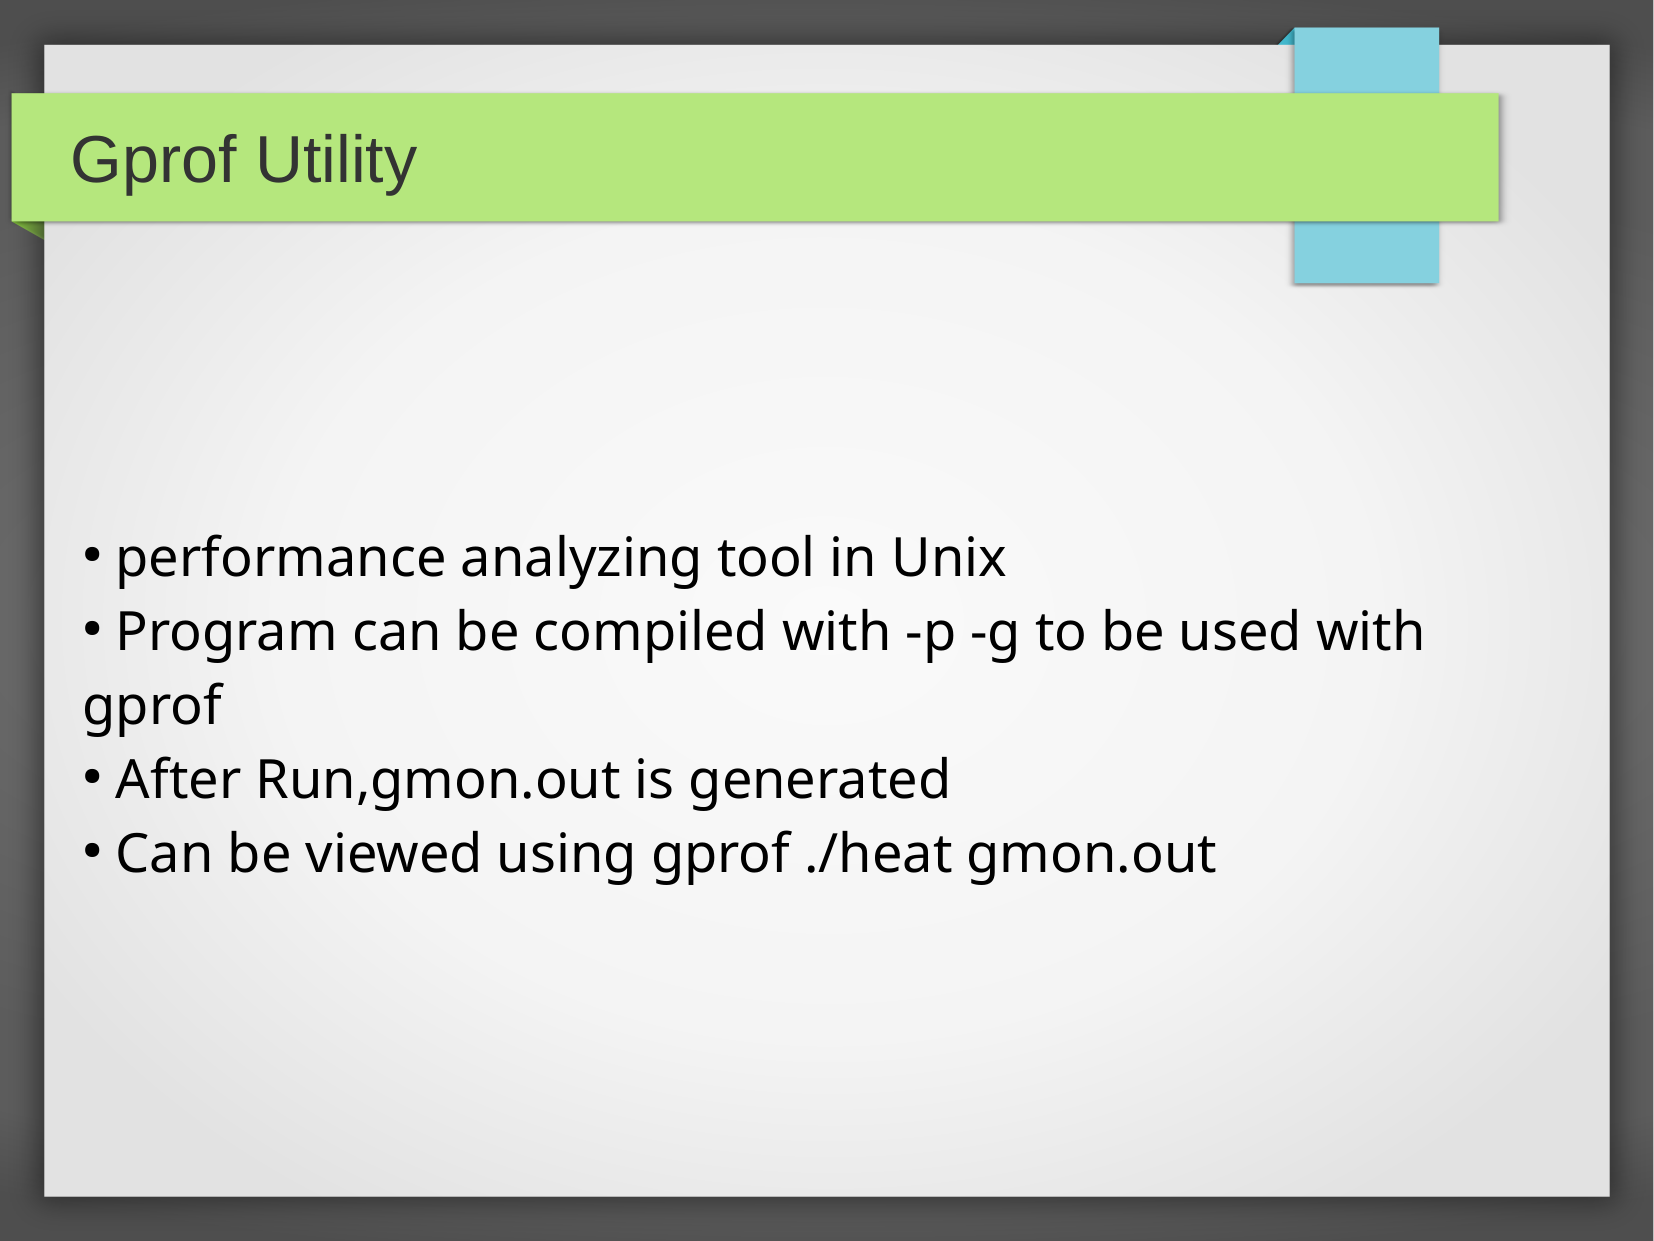

# Gprof Utility
 performance analyzing tool in Unix
 Program can be compiled with -p -g to be used with gprof
 After Run,gmon.out is generated
 Can be viewed using gprof ./heat gmon.out